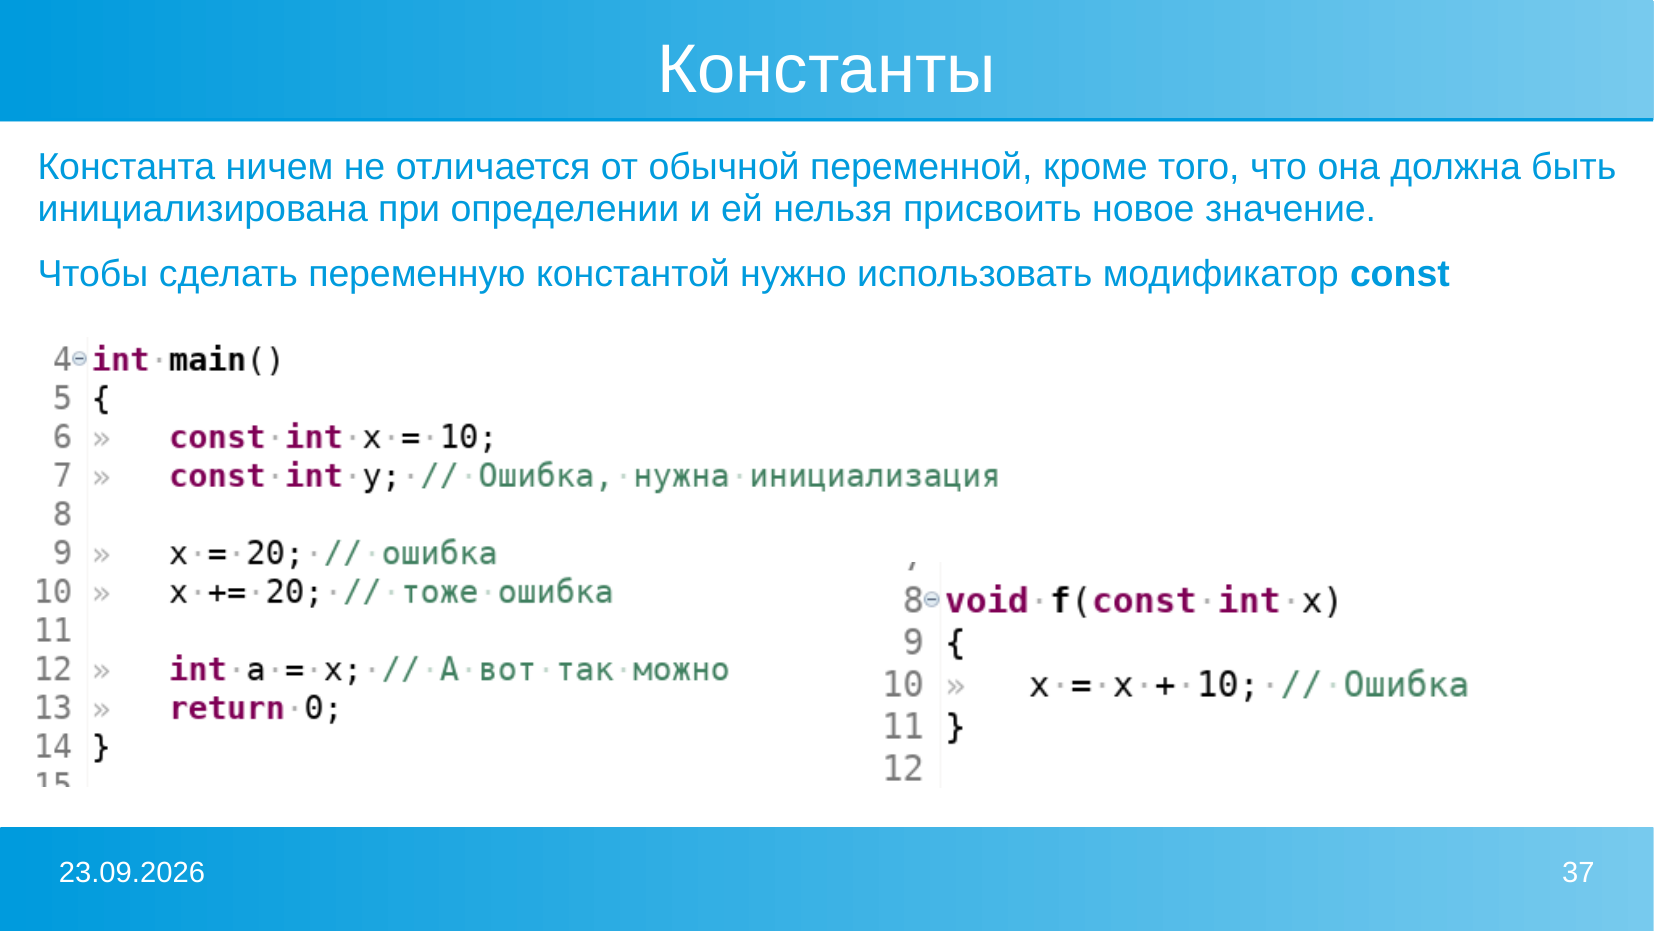

# Константы
Константа ничем не отличается от обычной переменной, кроме того, что она должна быть инициализирована при определении и ей нельзя присвоить новое значение.
Чтобы сделать переменную константой нужно использовать модификатор const
37